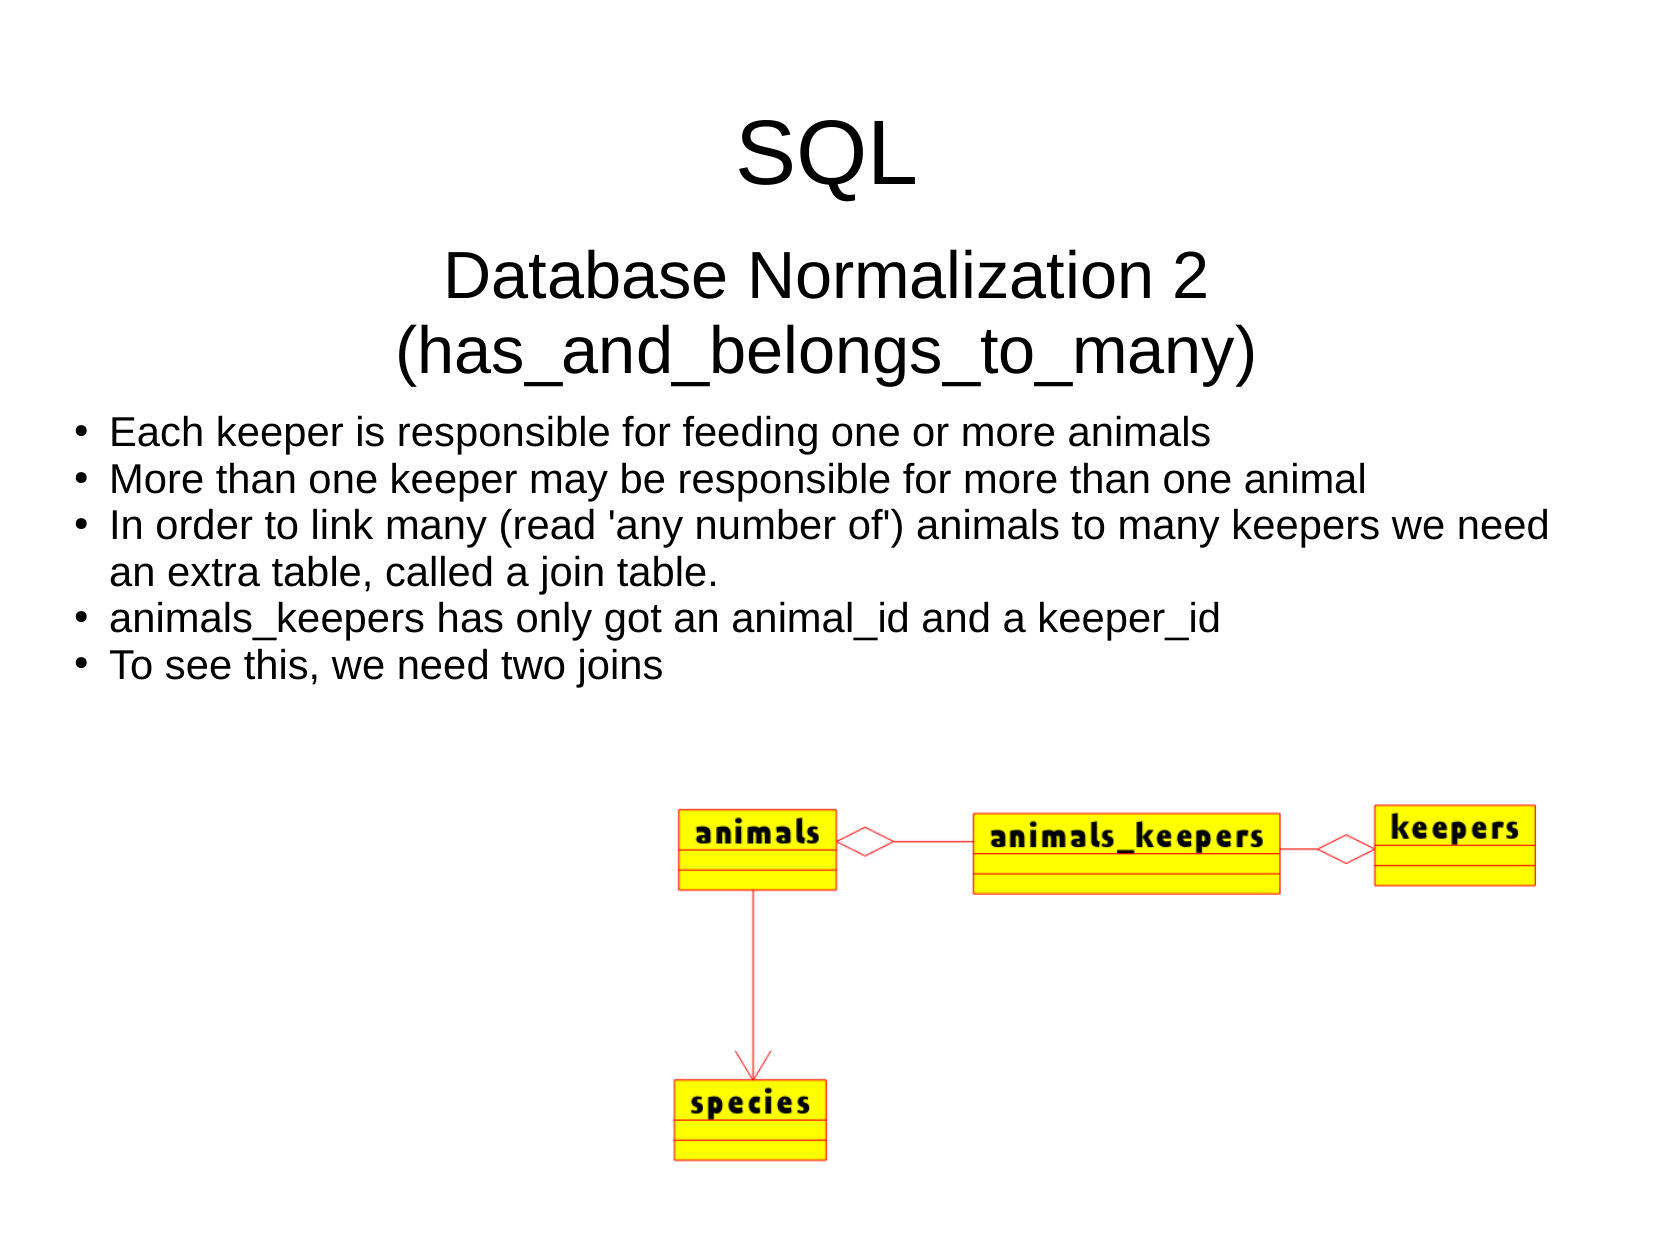

# SQL
Database Normalization 2
(has_and_belongs_to_many)
Each keeper is responsible for feeding one or more animals
More than one keeper may be responsible for more than one animal
In order to link many (read 'any number of') animals to many keepers we need an extra table, called a join table.
animals_keepers has only got an animal_id and a keeper_id
To see this, we need two joins